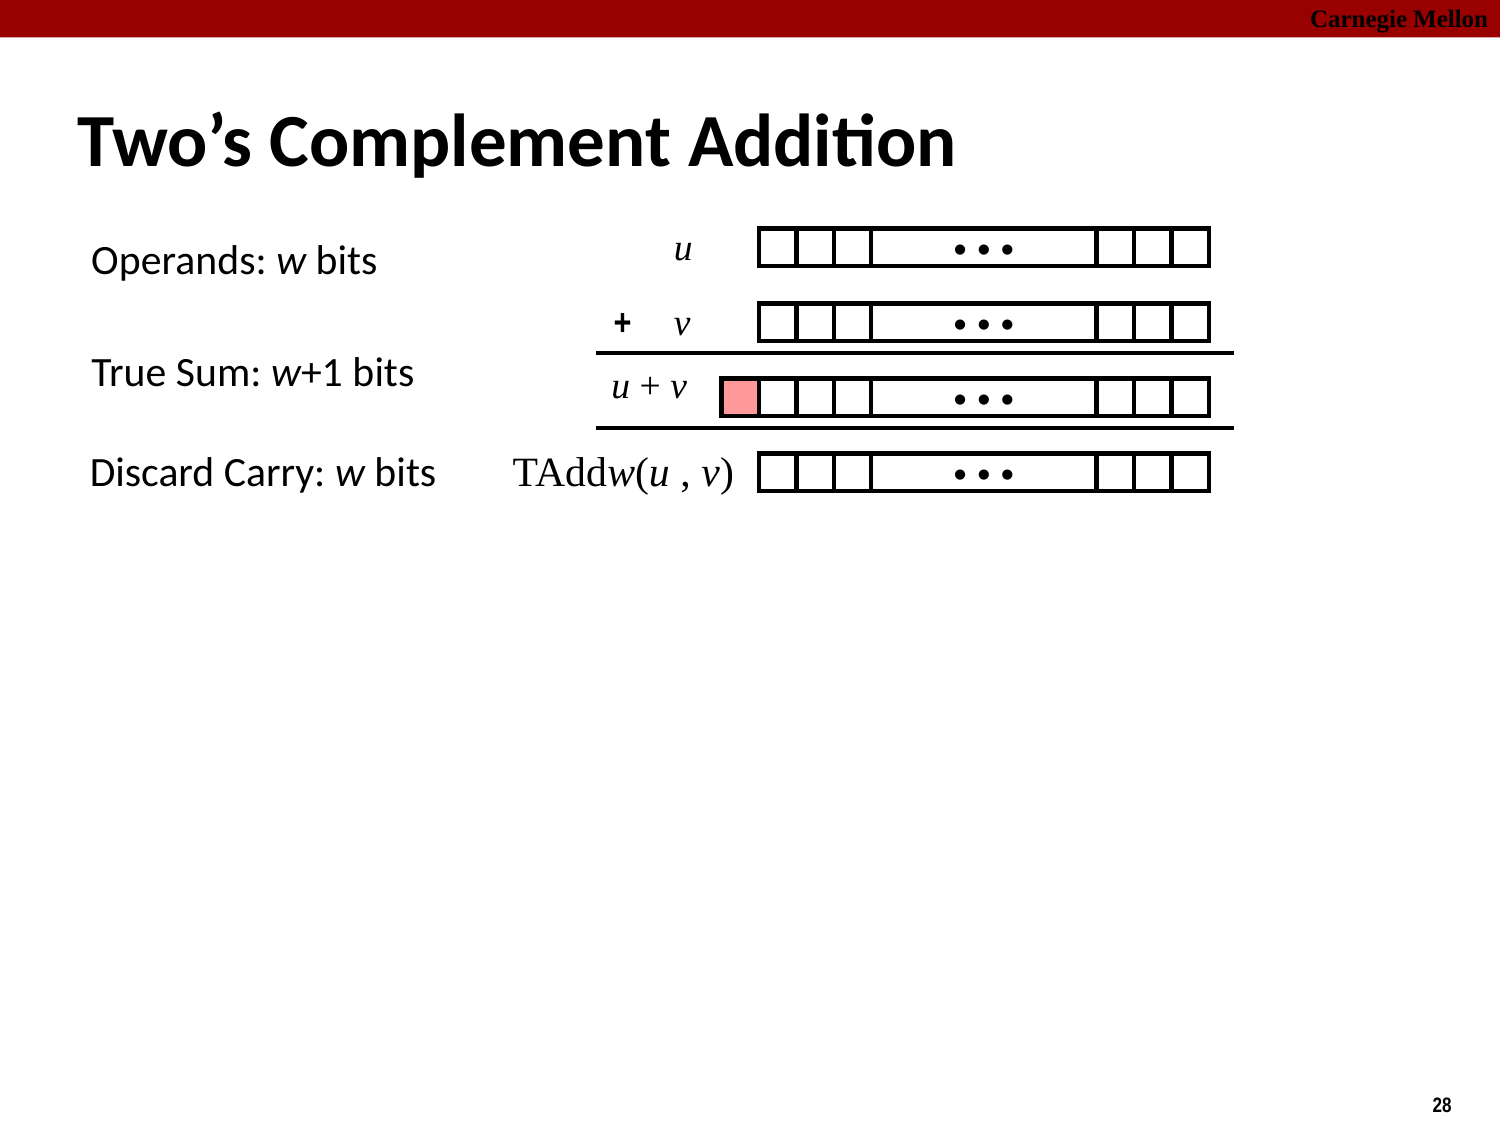

# Two’s Complement Addition
u
Operands: w bits
• • •
+
v
• • •
True Sum: w+1 bits
u + v
• • •
Discard Carry: w bits
TAddw(u , v)
• • •